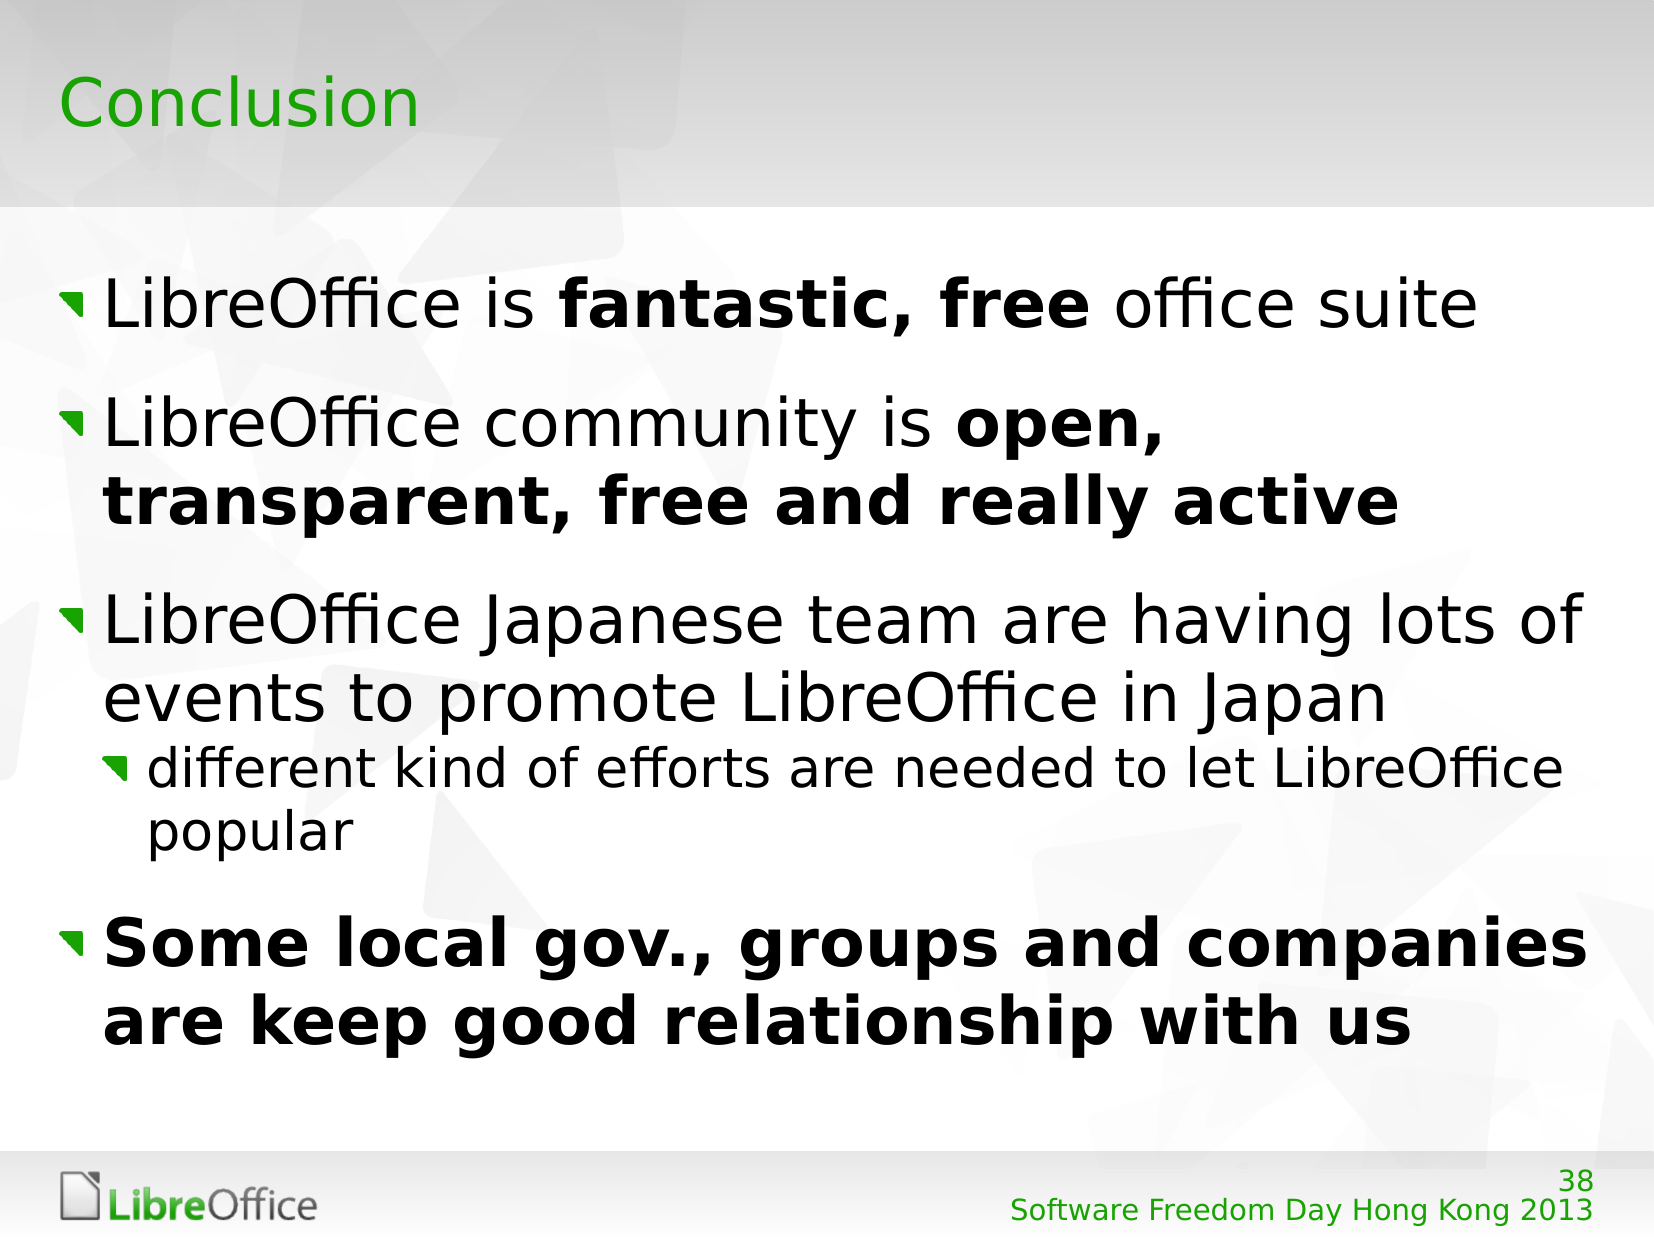

# Conclusion
LibreOffice is fantastic, free office suite
LibreOffice community is open, transparent, free and really active
LibreOffice Japanese team are having lots of events to promote LibreOffice in Japan
different kind of efforts are needed to let LibreOffice popular
Some local gov., groups and companies are keep good relationship with us
38
Software Freedom Day Hong Kong 2013